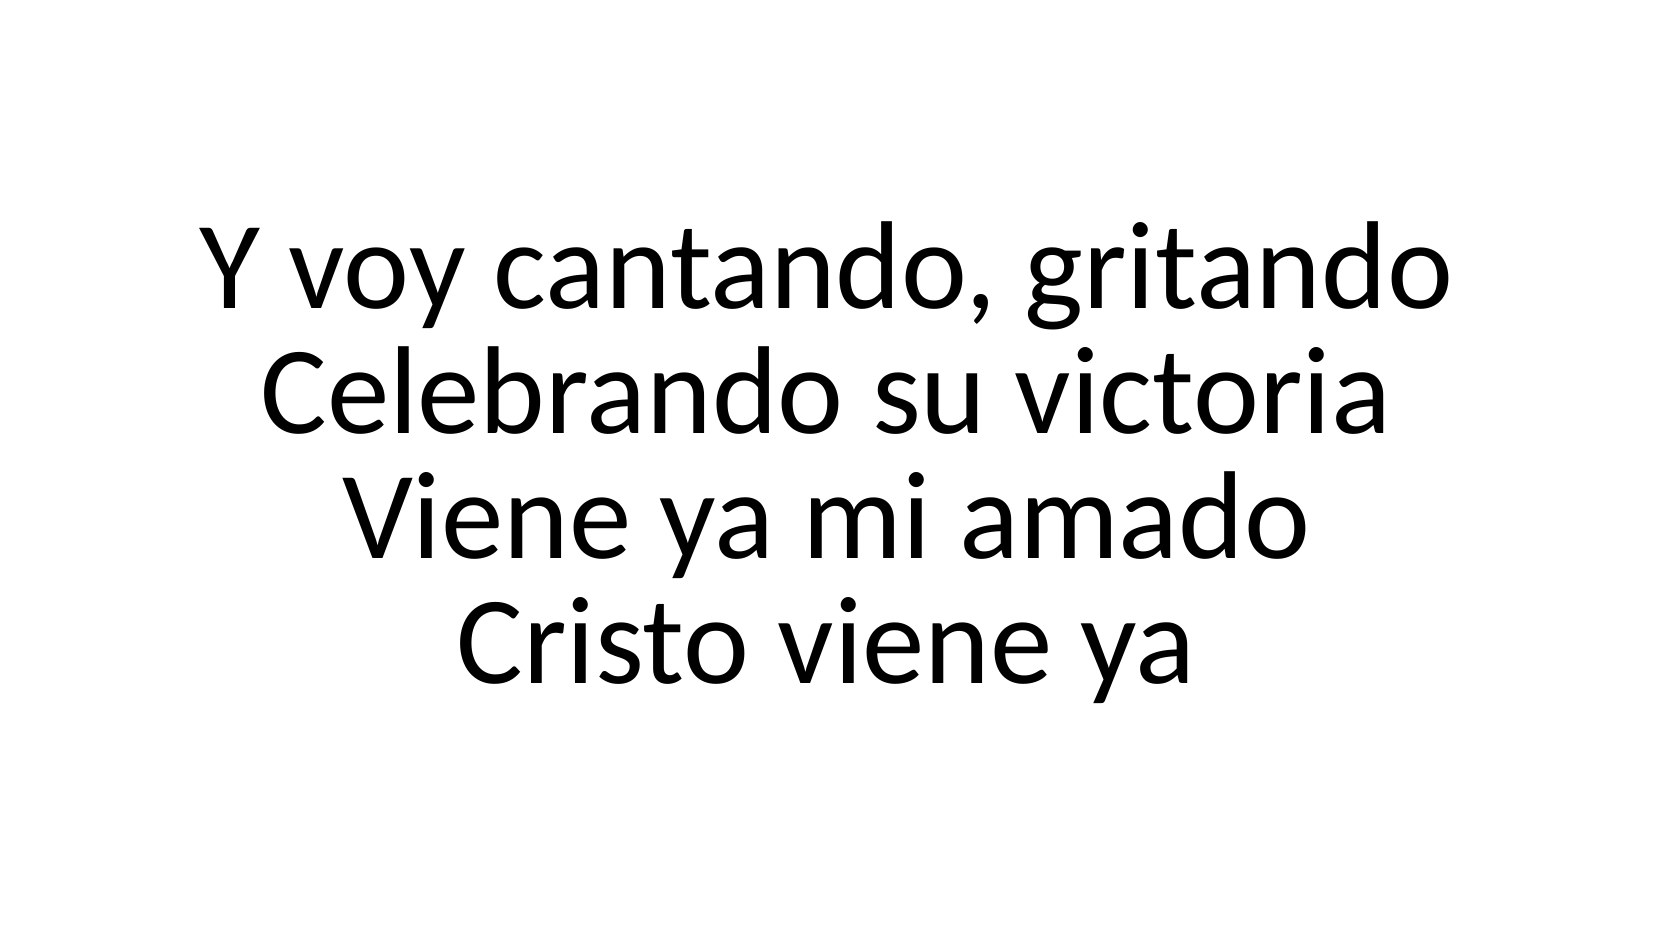

# Y voy cantando, gritando Celebrando su victoria Viene ya mi amado Cristo viene ya